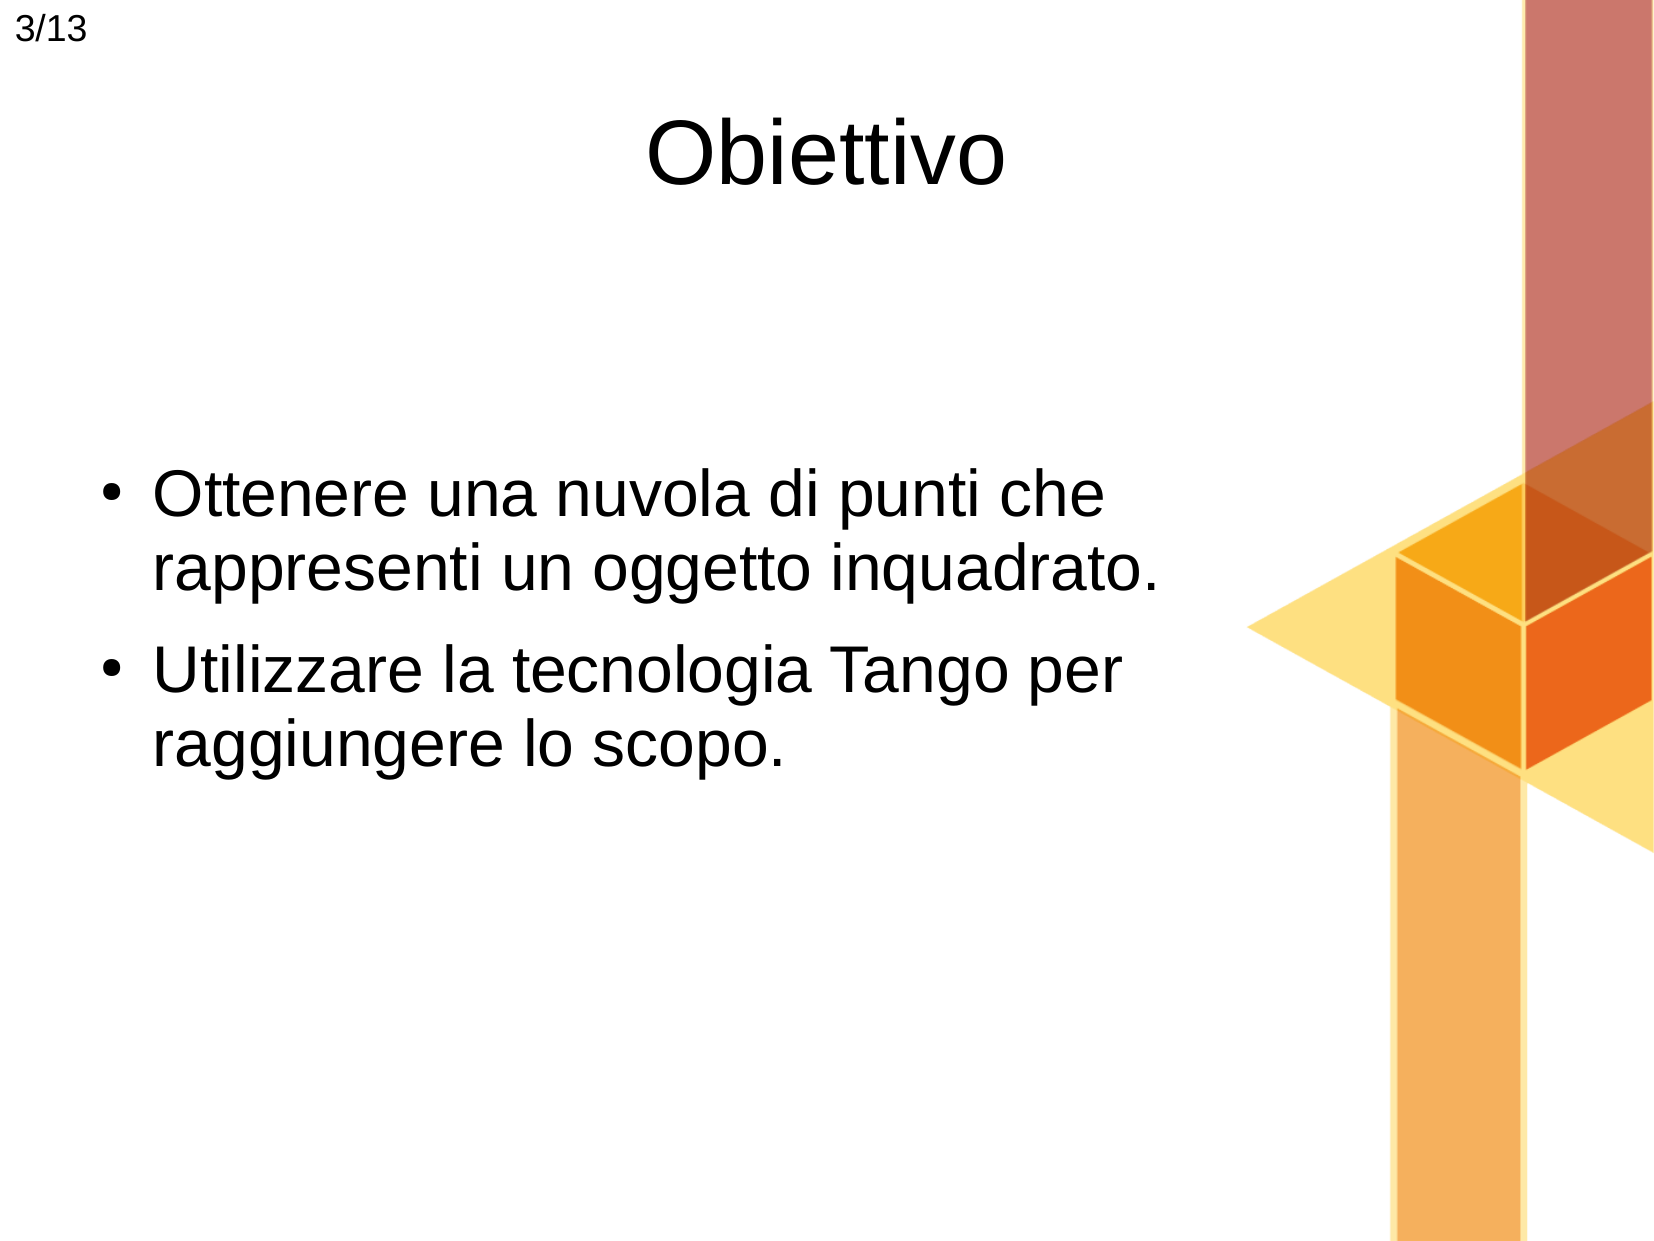

3/13
# Obiettivo
Ottenere una nuvola di punti che rappresenti un oggetto inquadrato.
Utilizzare la tecnologia Tango per raggiungere lo scopo.